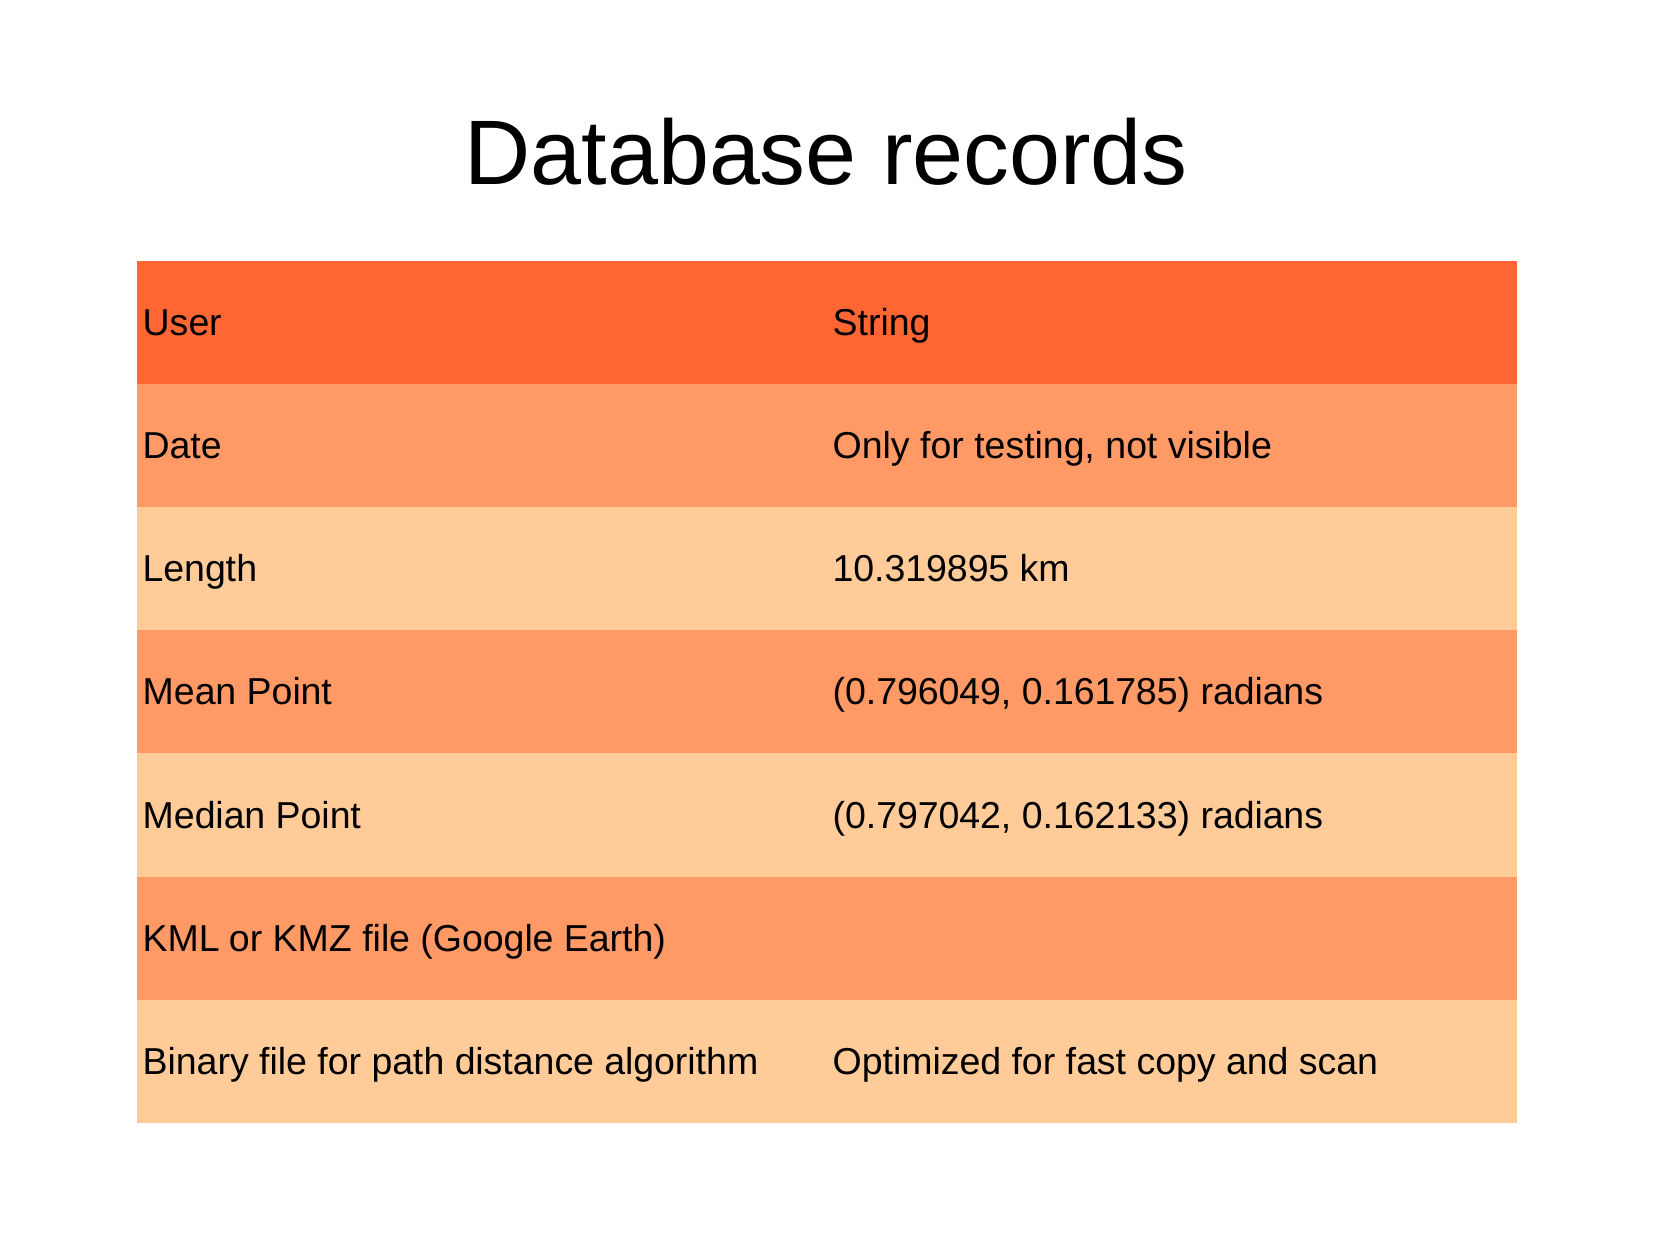

# Database records
| User | String |
| --- | --- |
| Date | Only for testing, not visible |
| Length | 10.319895 km |
| Mean Point | (0.796049, 0.161785) radians |
| Median Point | (0.797042, 0.162133) radians |
| KML or KMZ file (Google Earth) | |
| Binary file for path distance algorithm | Optimized for fast copy and scan |